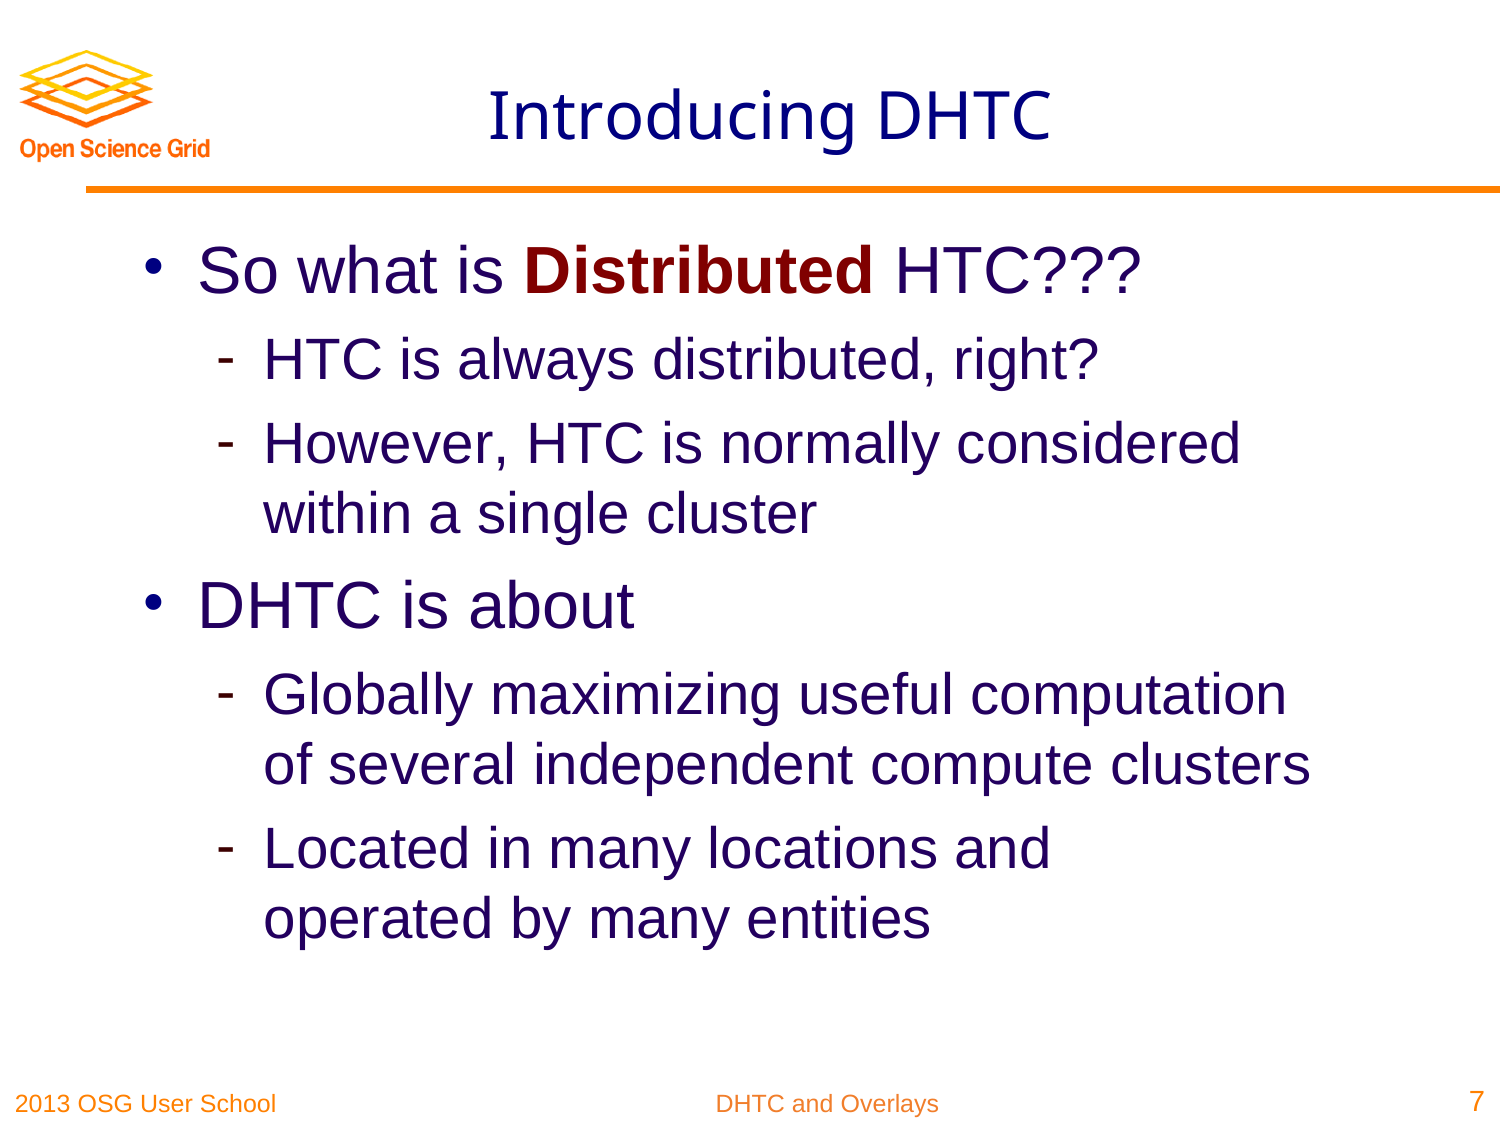

# Introducing DHTC
So what is Distributed HTC???
HTC is always distributed, right?
However, HTC is normally considered
within a single cluster
DHTC is about
Globally maximizing useful computation
of several independent compute clusters
Located in many locations and
operated by many entities